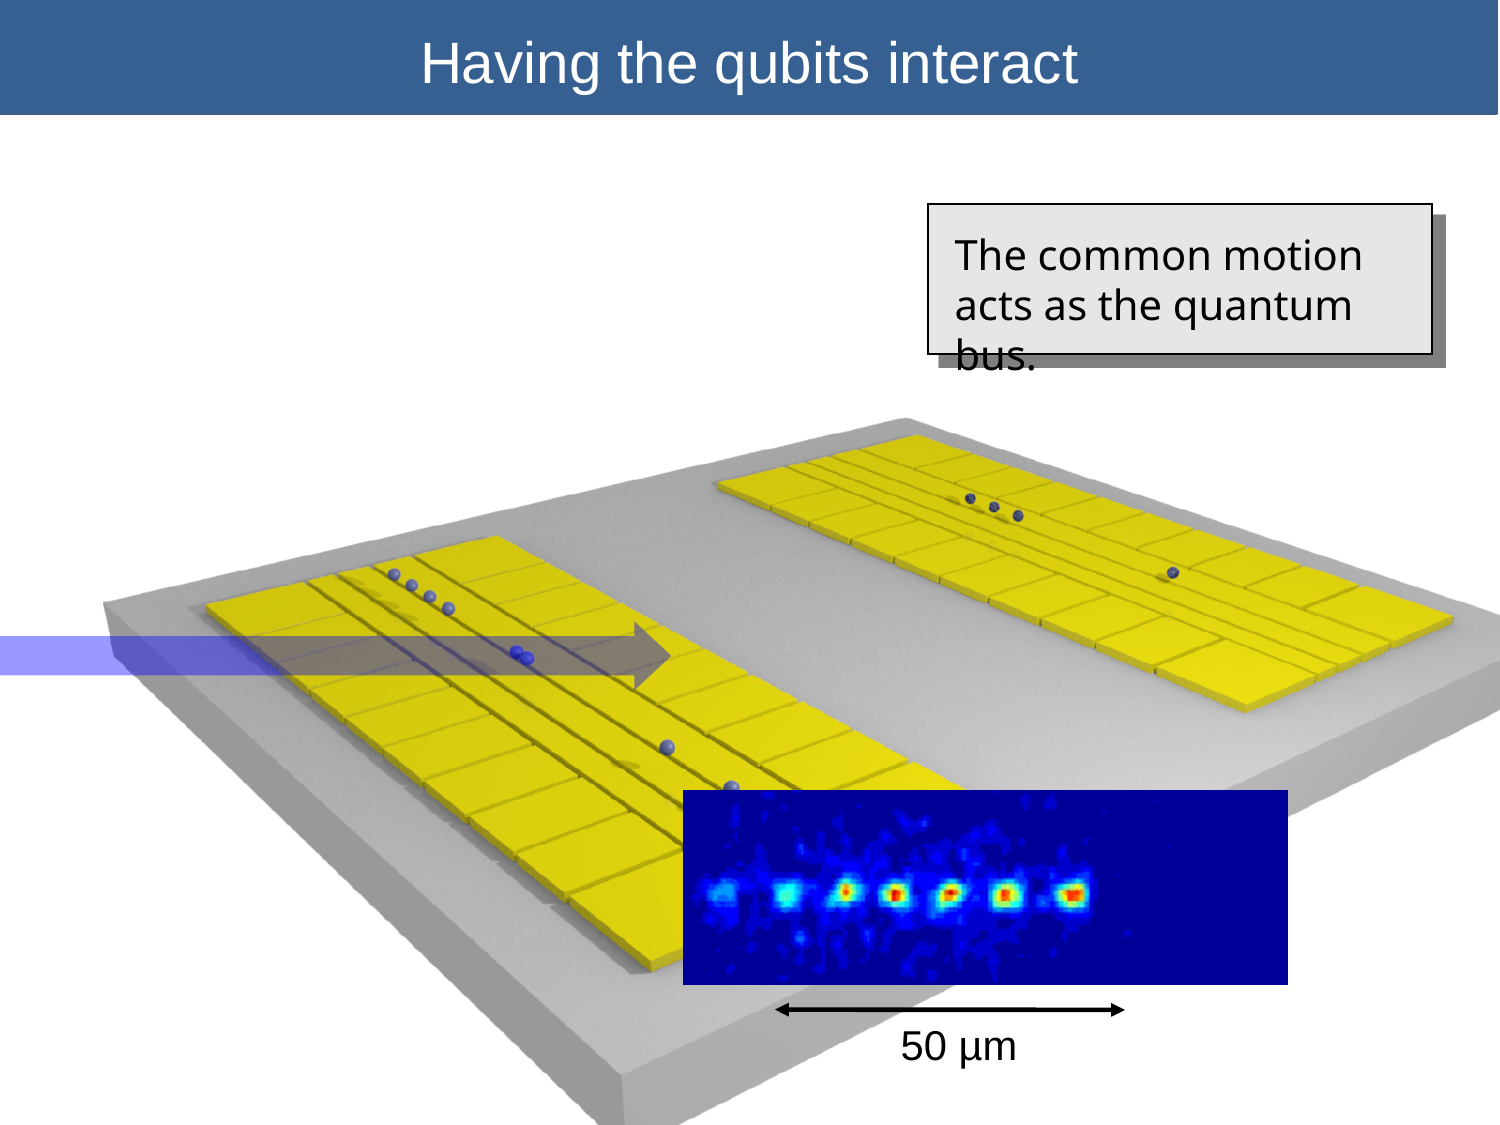

Having the qubits interact
The common motion
acts as the quantum bus.
50 µm